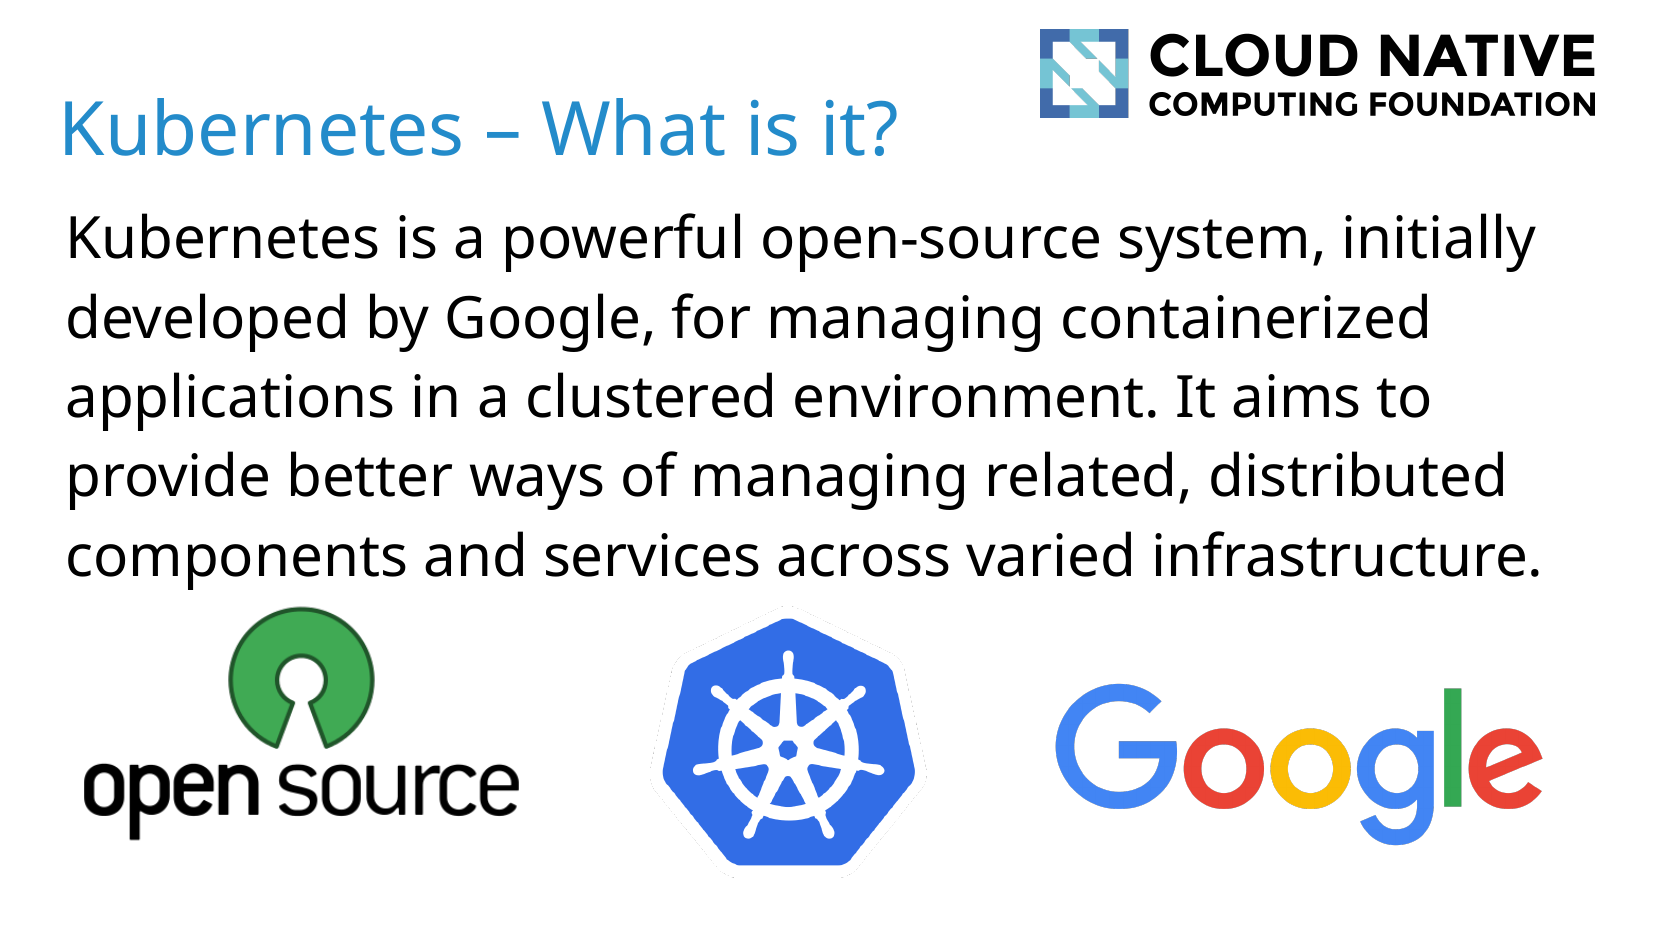

# Kubernetes – What is it?
Kubernetes is a powerful open-source system, initially developed by Google, for managing containerized applications in a clustered environment. It aims to provide better ways of managing related, distributed components and services across varied infrastructure.